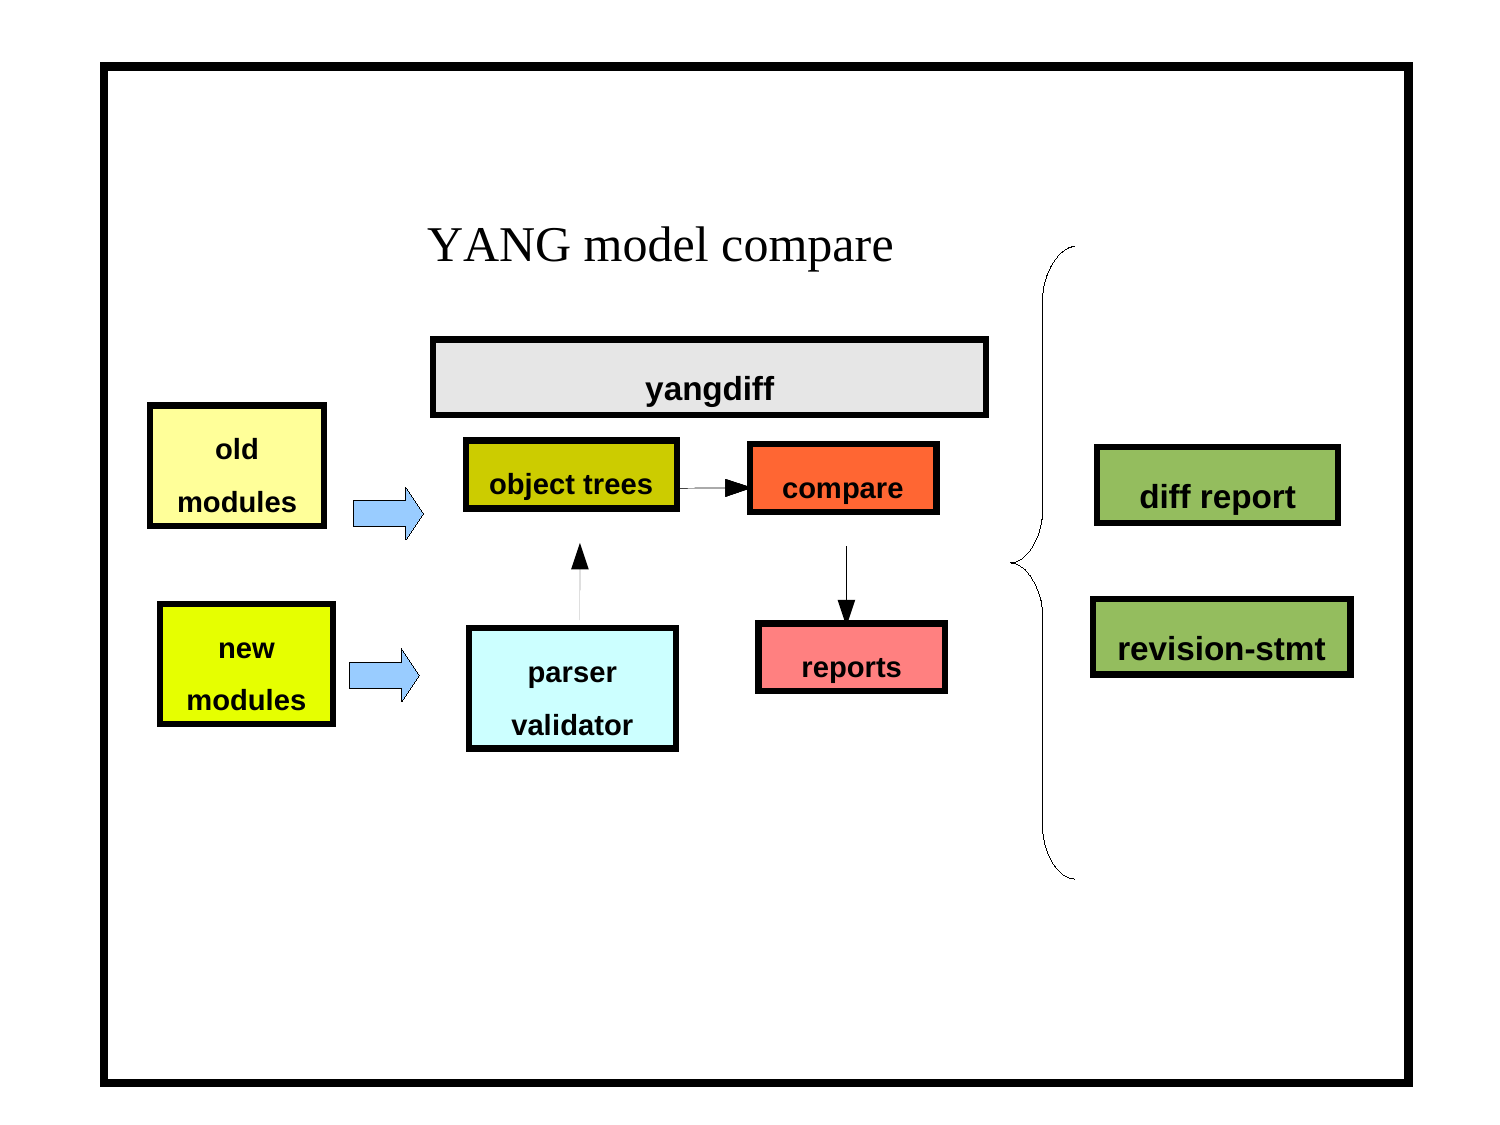

YANG model compare
yangdiff
old
modules
object trees
compare
diff report
revision-stmt
new
modules
reports
parser
validator